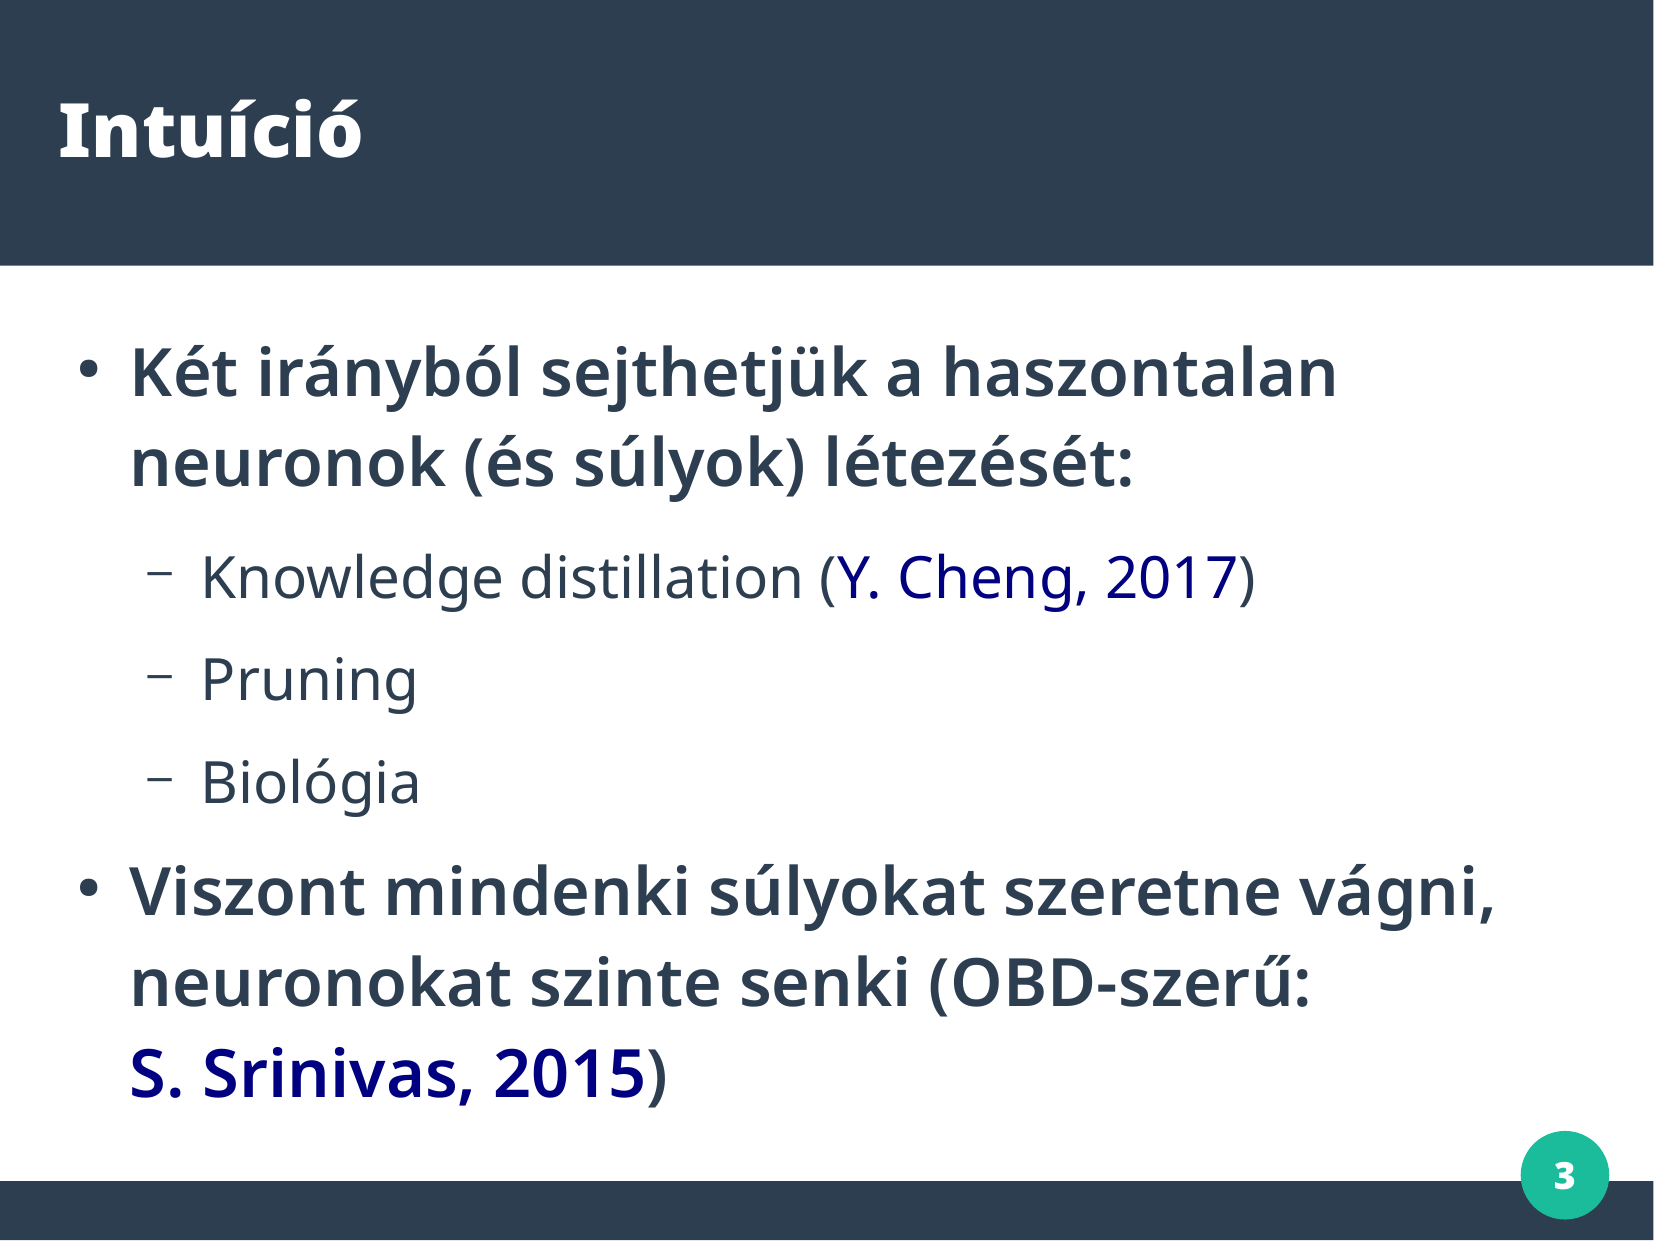

# Intuíció
Két irányból sejthetjük a haszontalan neuronok (és súlyok) létezését:
Knowledge distillation (Y. Cheng, 2017)
Pruning
Biológia
Viszont mindenki súlyokat szeretne vágni, neuronokat szinte senki (OBD-szerű:S. Srinivas, 2015)
3